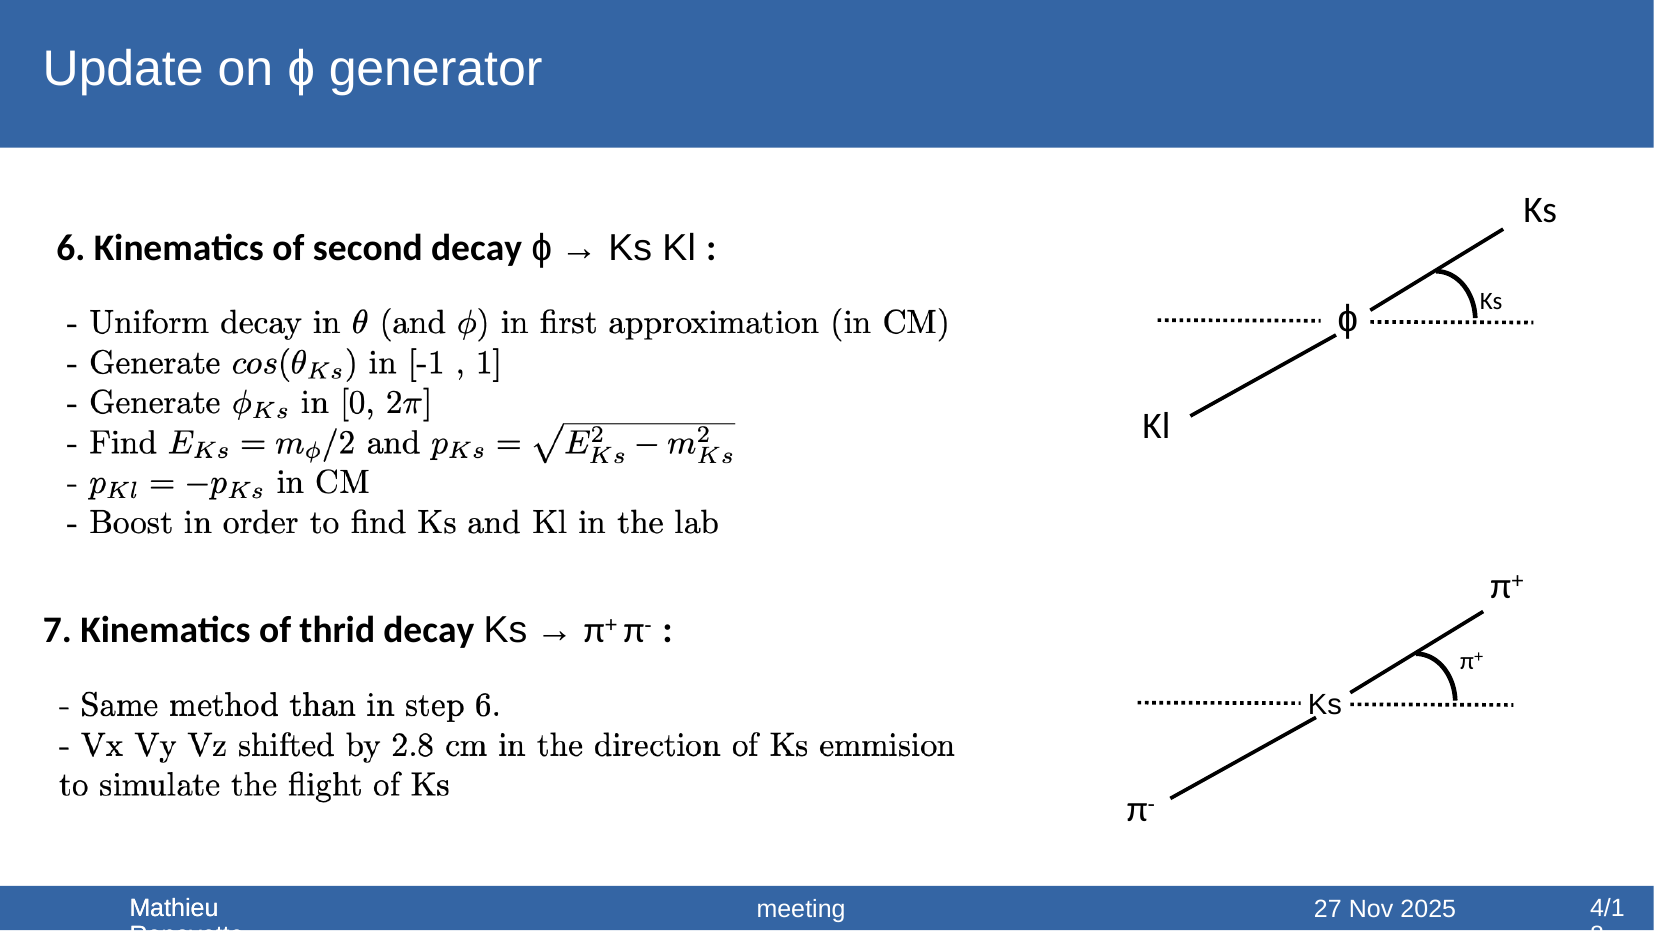

Update on ɸ generator
Ks
6. Kinematics of second decay ɸ → Ks Kl :
Ks
ɸ
Kl
π+
7. Kinematics of thrid decay Ks → π+ π- :
π+
Ks
π-
Mathieu Ronayette
4/18
Mathieu Ronayette
 meeting
27 Nov 2025